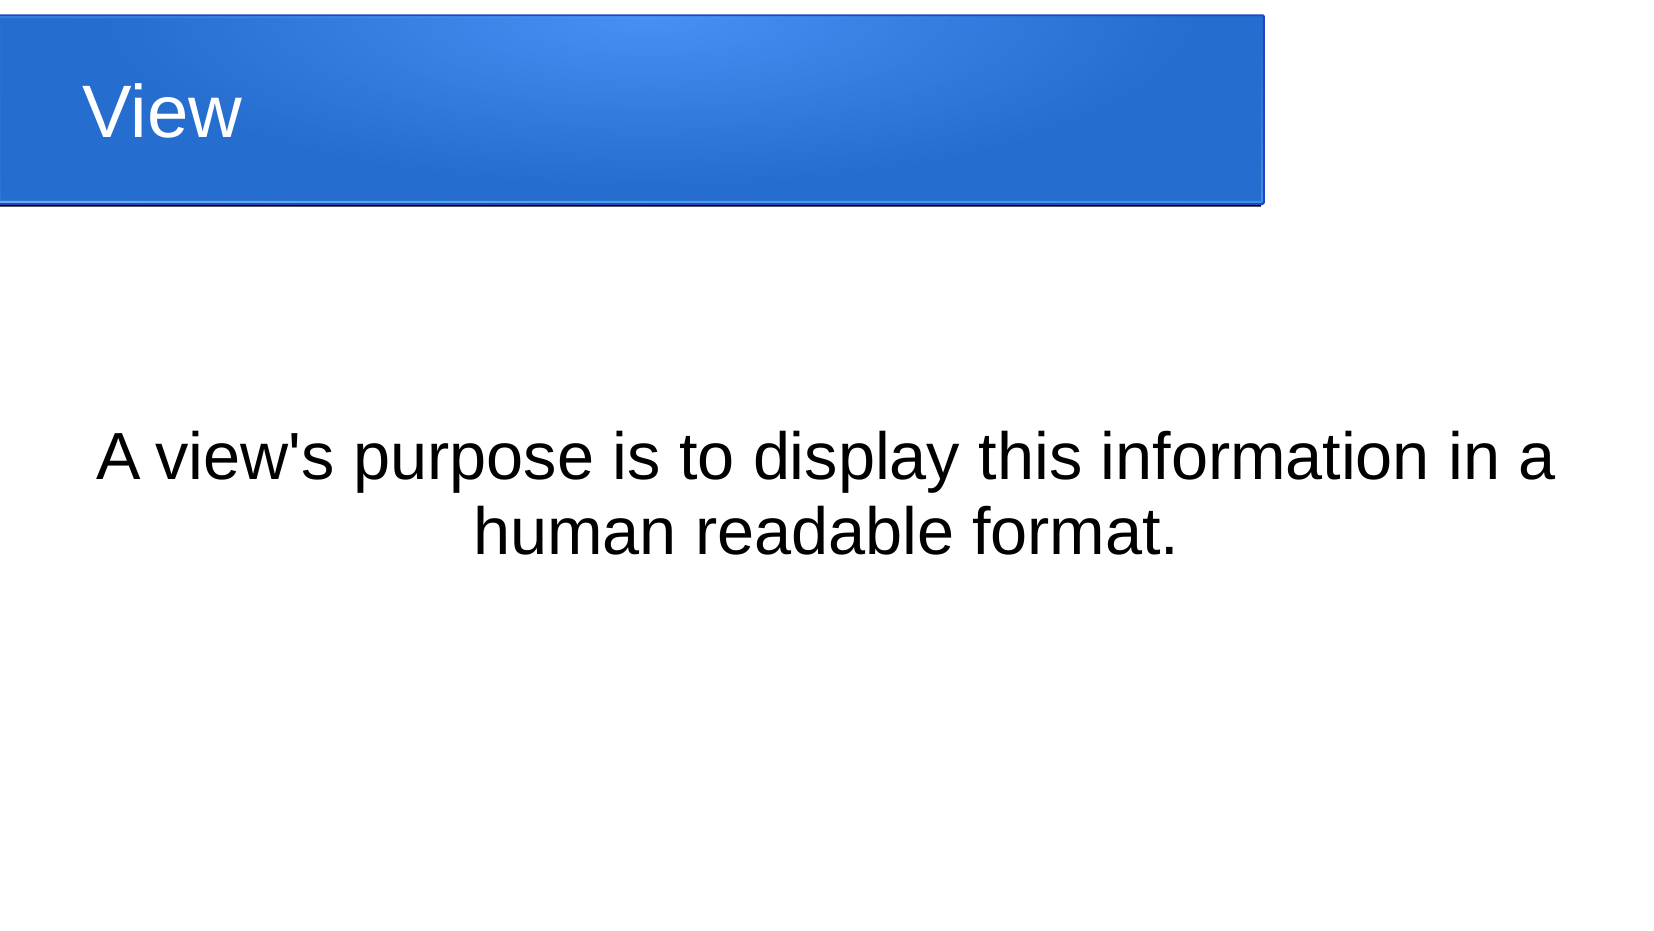

# View
A view's purpose is to display this information in a human readable format.